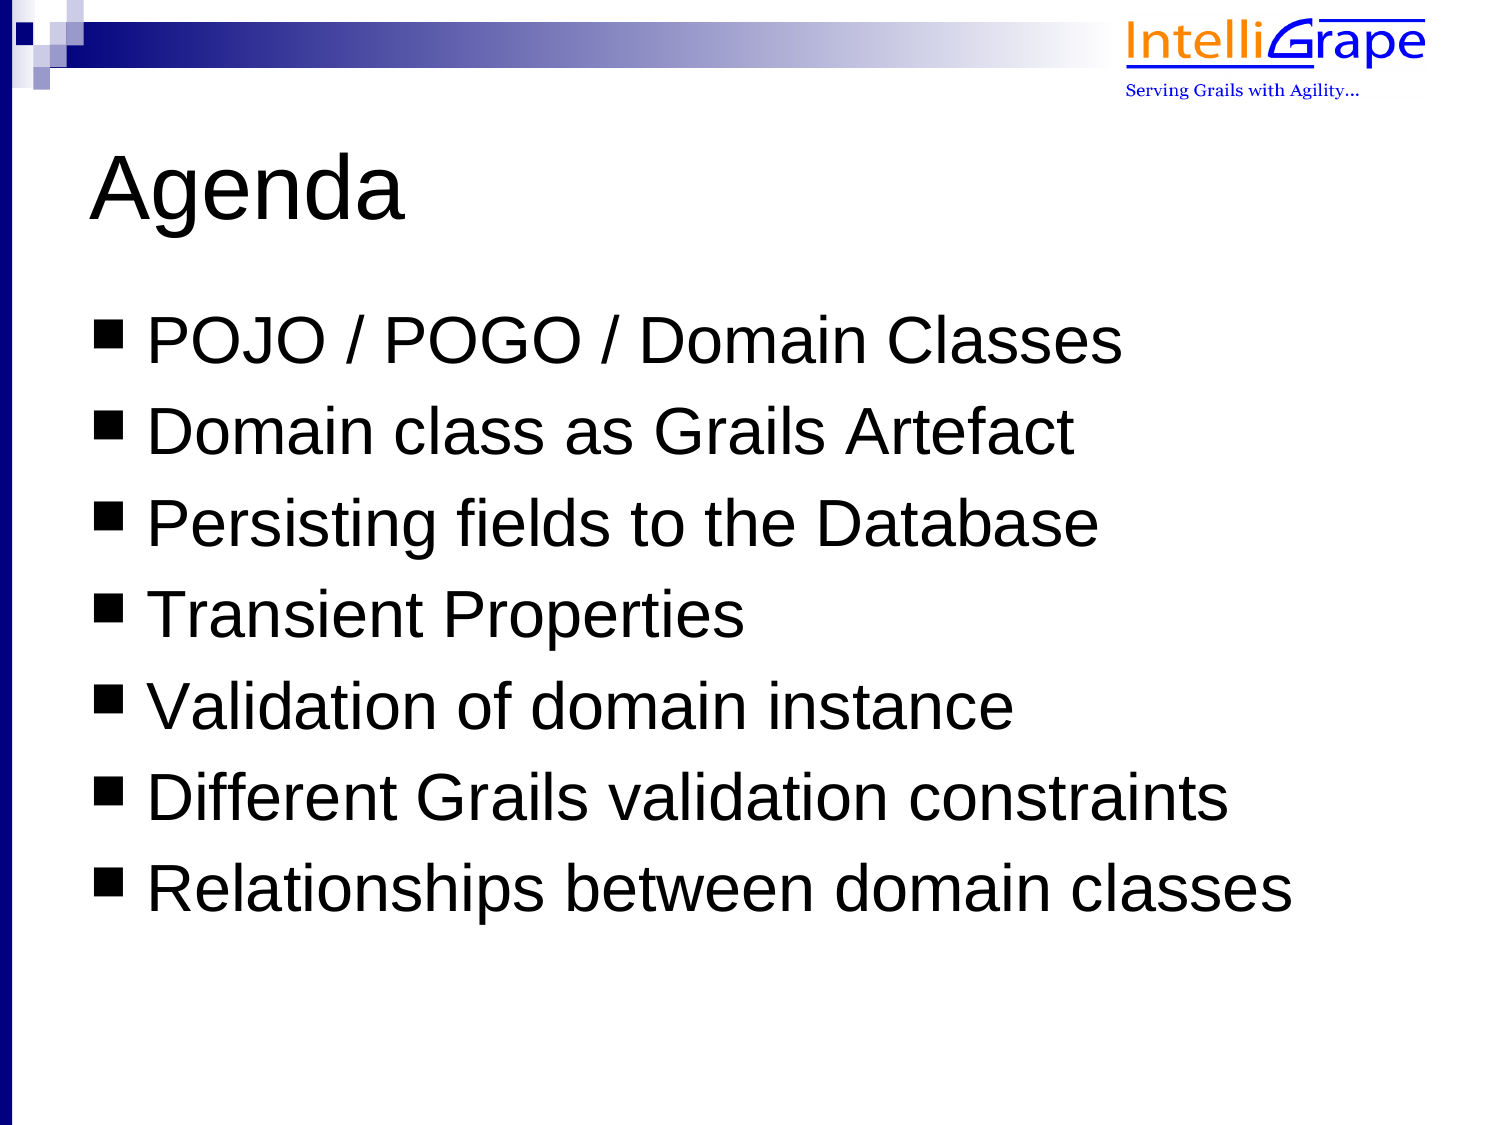

# Agenda
POJO / POGO / Domain Classes
Domain class as Grails Artefact
Persisting fields to the Database
Transient Properties
Validation of domain instance
Different Grails validation constraints
Relationships between domain classes